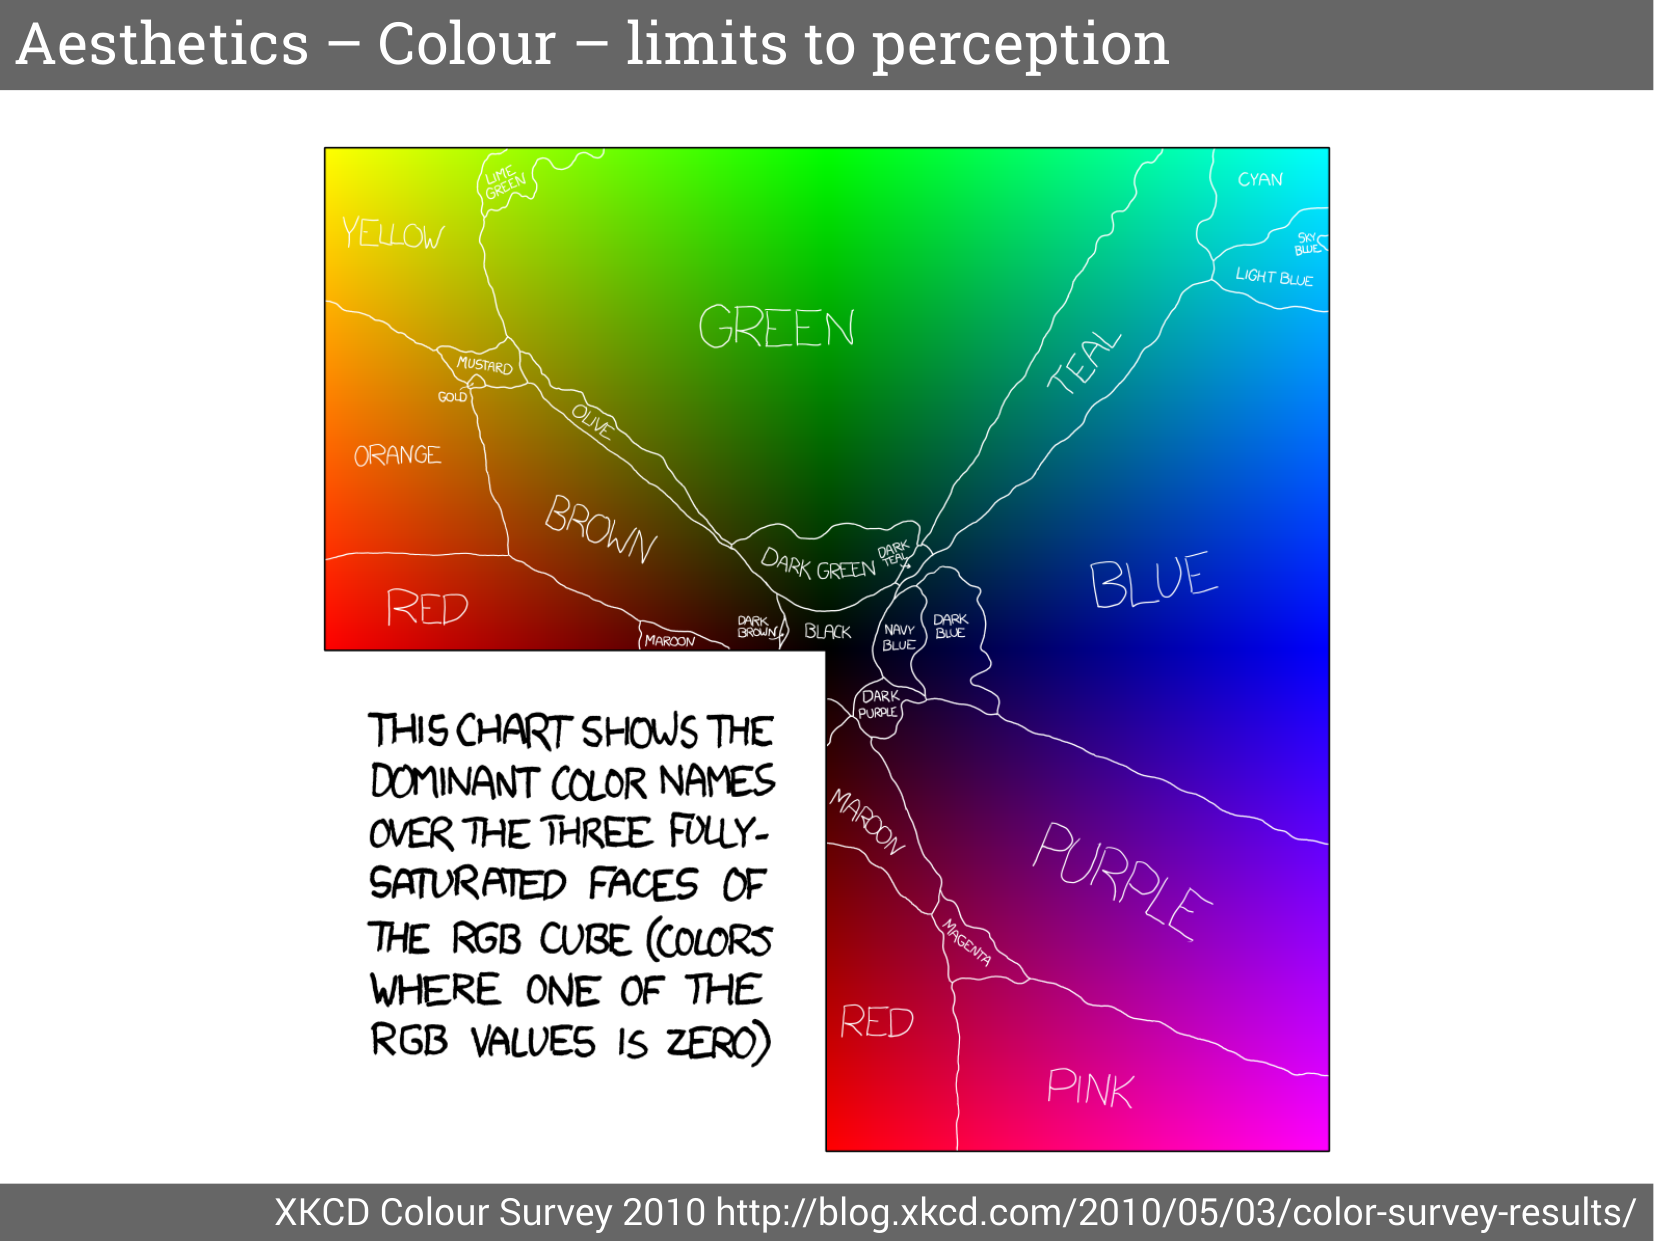

Aesthetics – Colour – limits to perception
XKCD Colour Survey 2010 http://blog.xkcd.com/2010/05/03/color-survey-results/